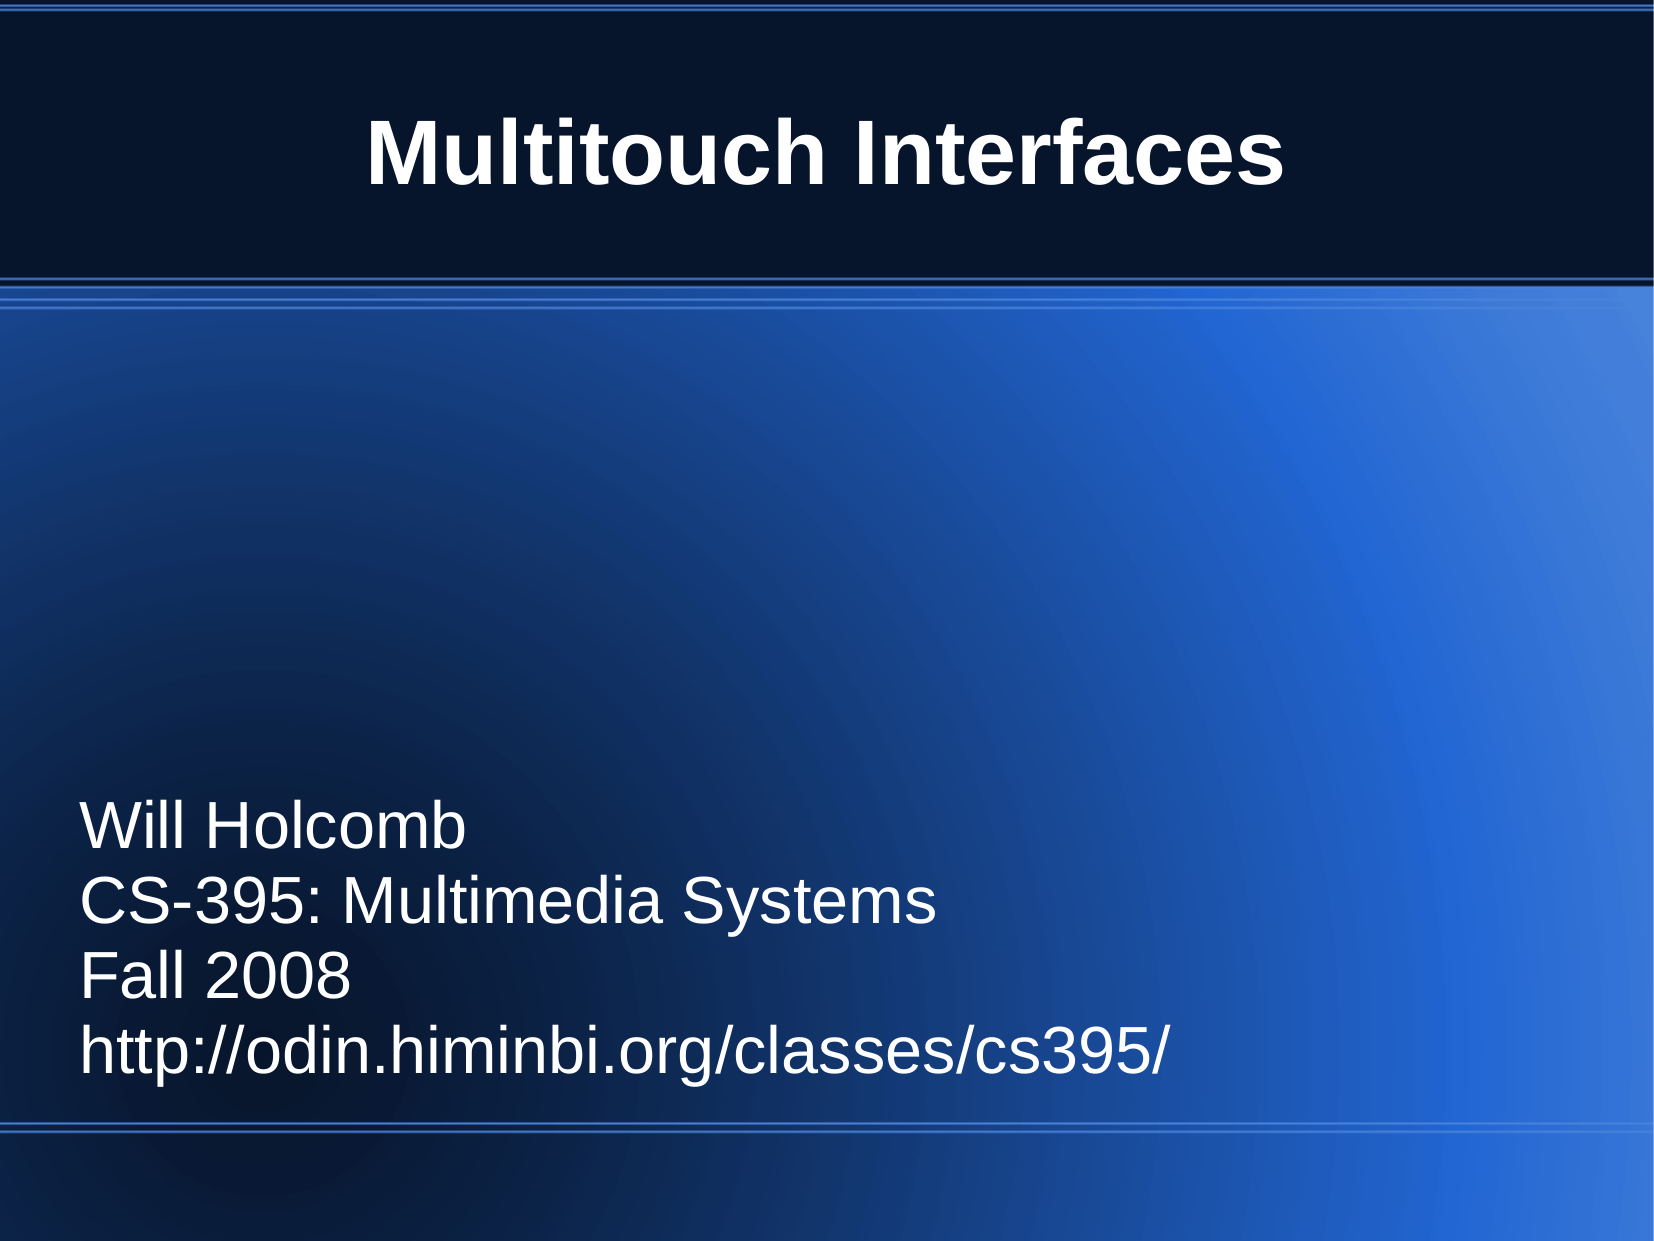

# Multitouch Interfaces
Will Holcomb
CS-395: Multimedia Systems
Fall 2008
http://odin.himinbi.org/classes/cs395/